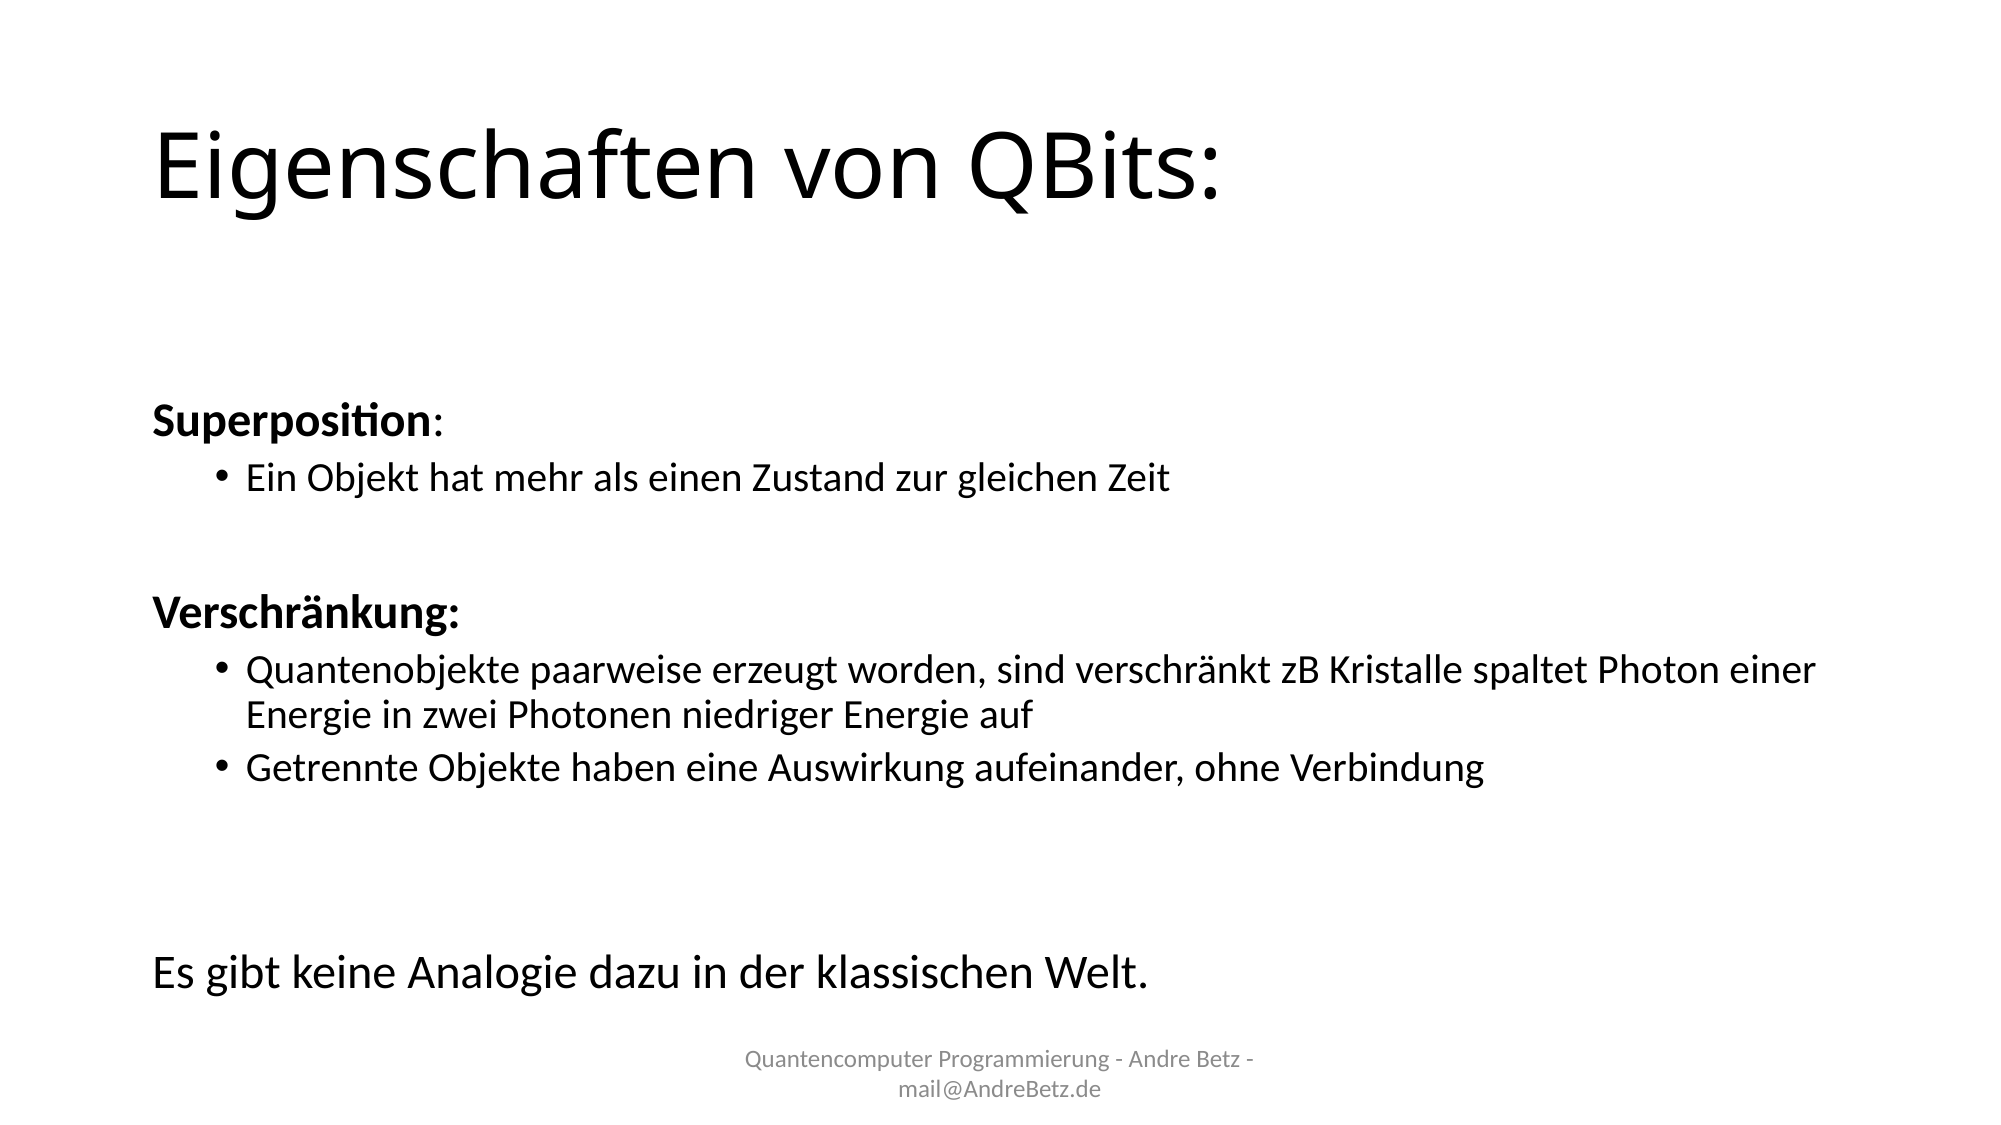

# Eigenschaften von QBits:
Superposition:
Ein Objekt hat mehr als einen Zustand zur gleichen Zeit
Verschränkung:
Quantenobjekte paarweise erzeugt worden, sind verschränkt zB Kristalle spaltet Photon einer Energie in zwei Photonen niedriger Energie auf
Getrennte Objekte haben eine Auswirkung aufeinander, ohne Verbindung
Es gibt keine Analogie dazu in der klassischen Welt.
Quantencomputer Programmierung - Andre Betz - mail@AndreBetz.de